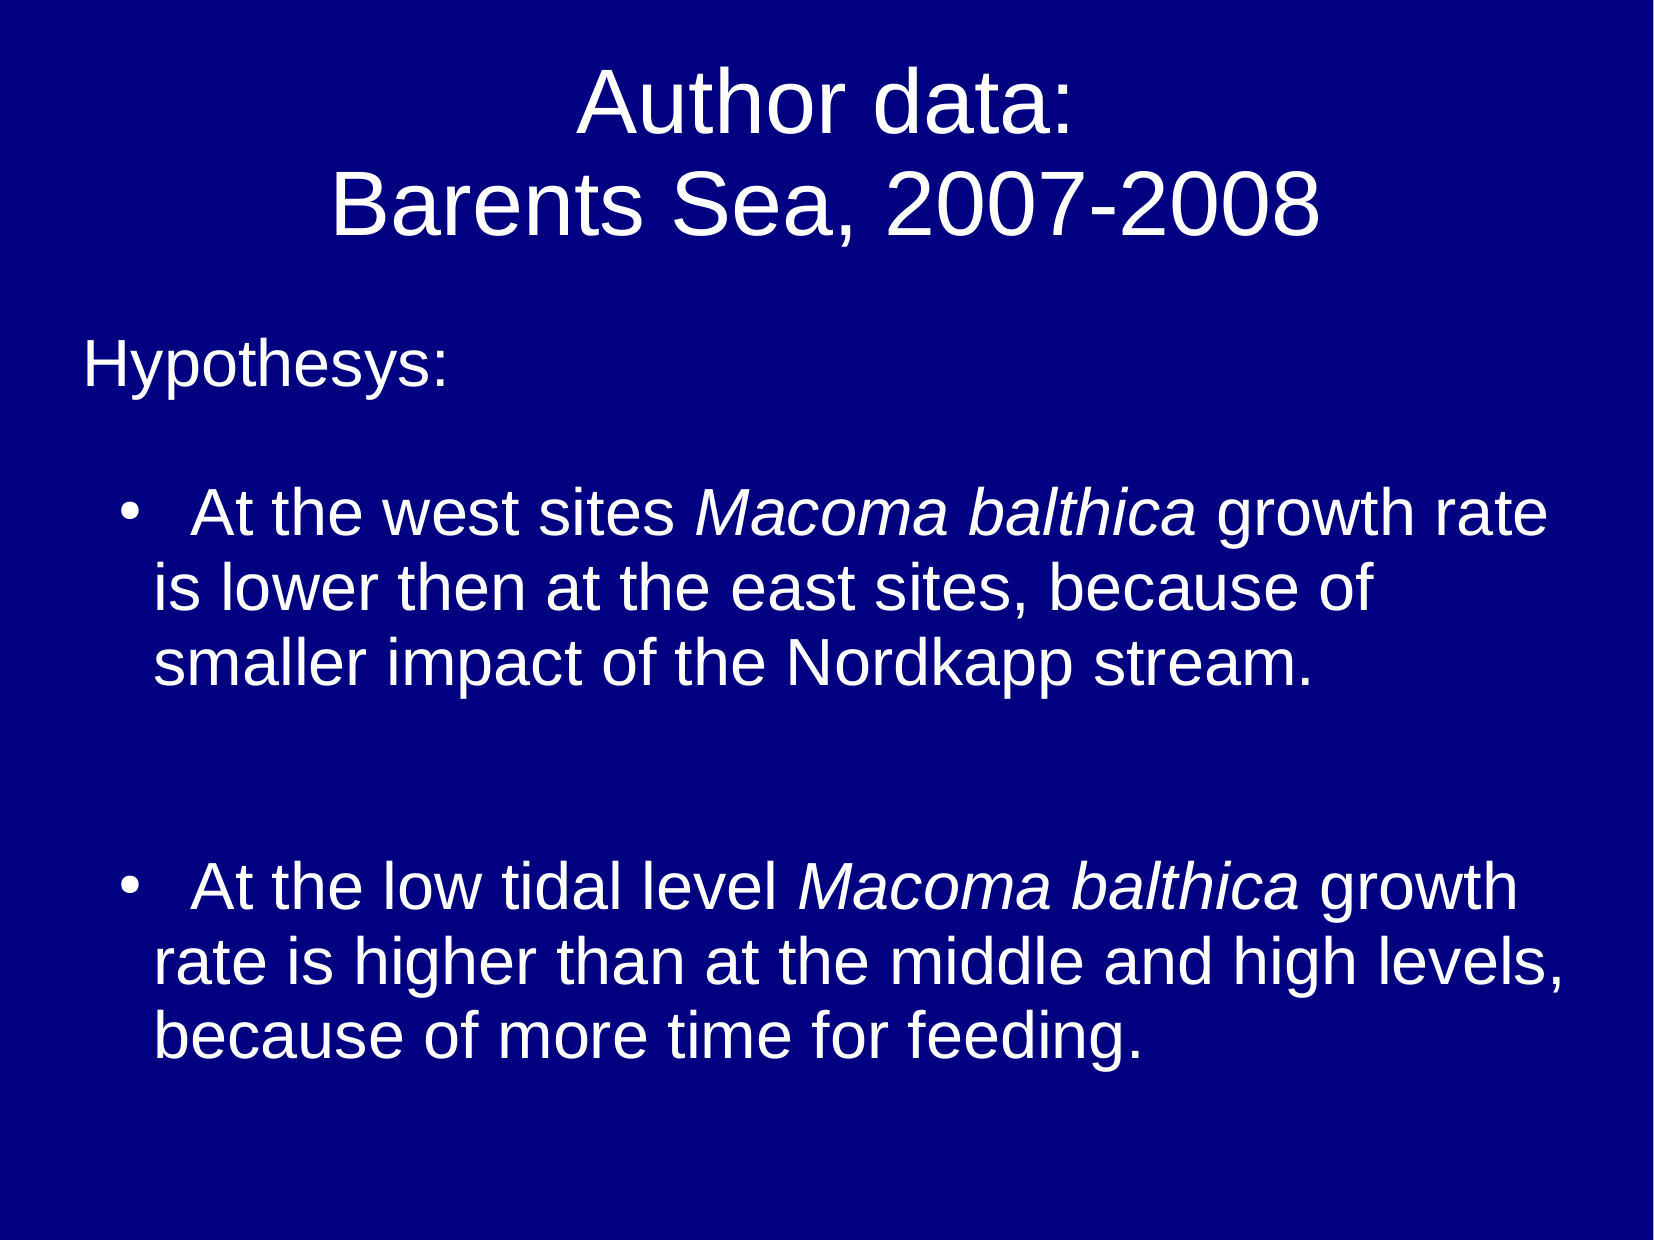

# Author data: Barents Sea, 2007-2008
Hypothesys:
 At the west sites Macoma balthica growth rate is lower then at the east sites, because of smaller impact of the Nordkapp stream.
 At the low tidal level Macoma balthica growth rate is higher than at the middle and high levels, because of more time for feeding.